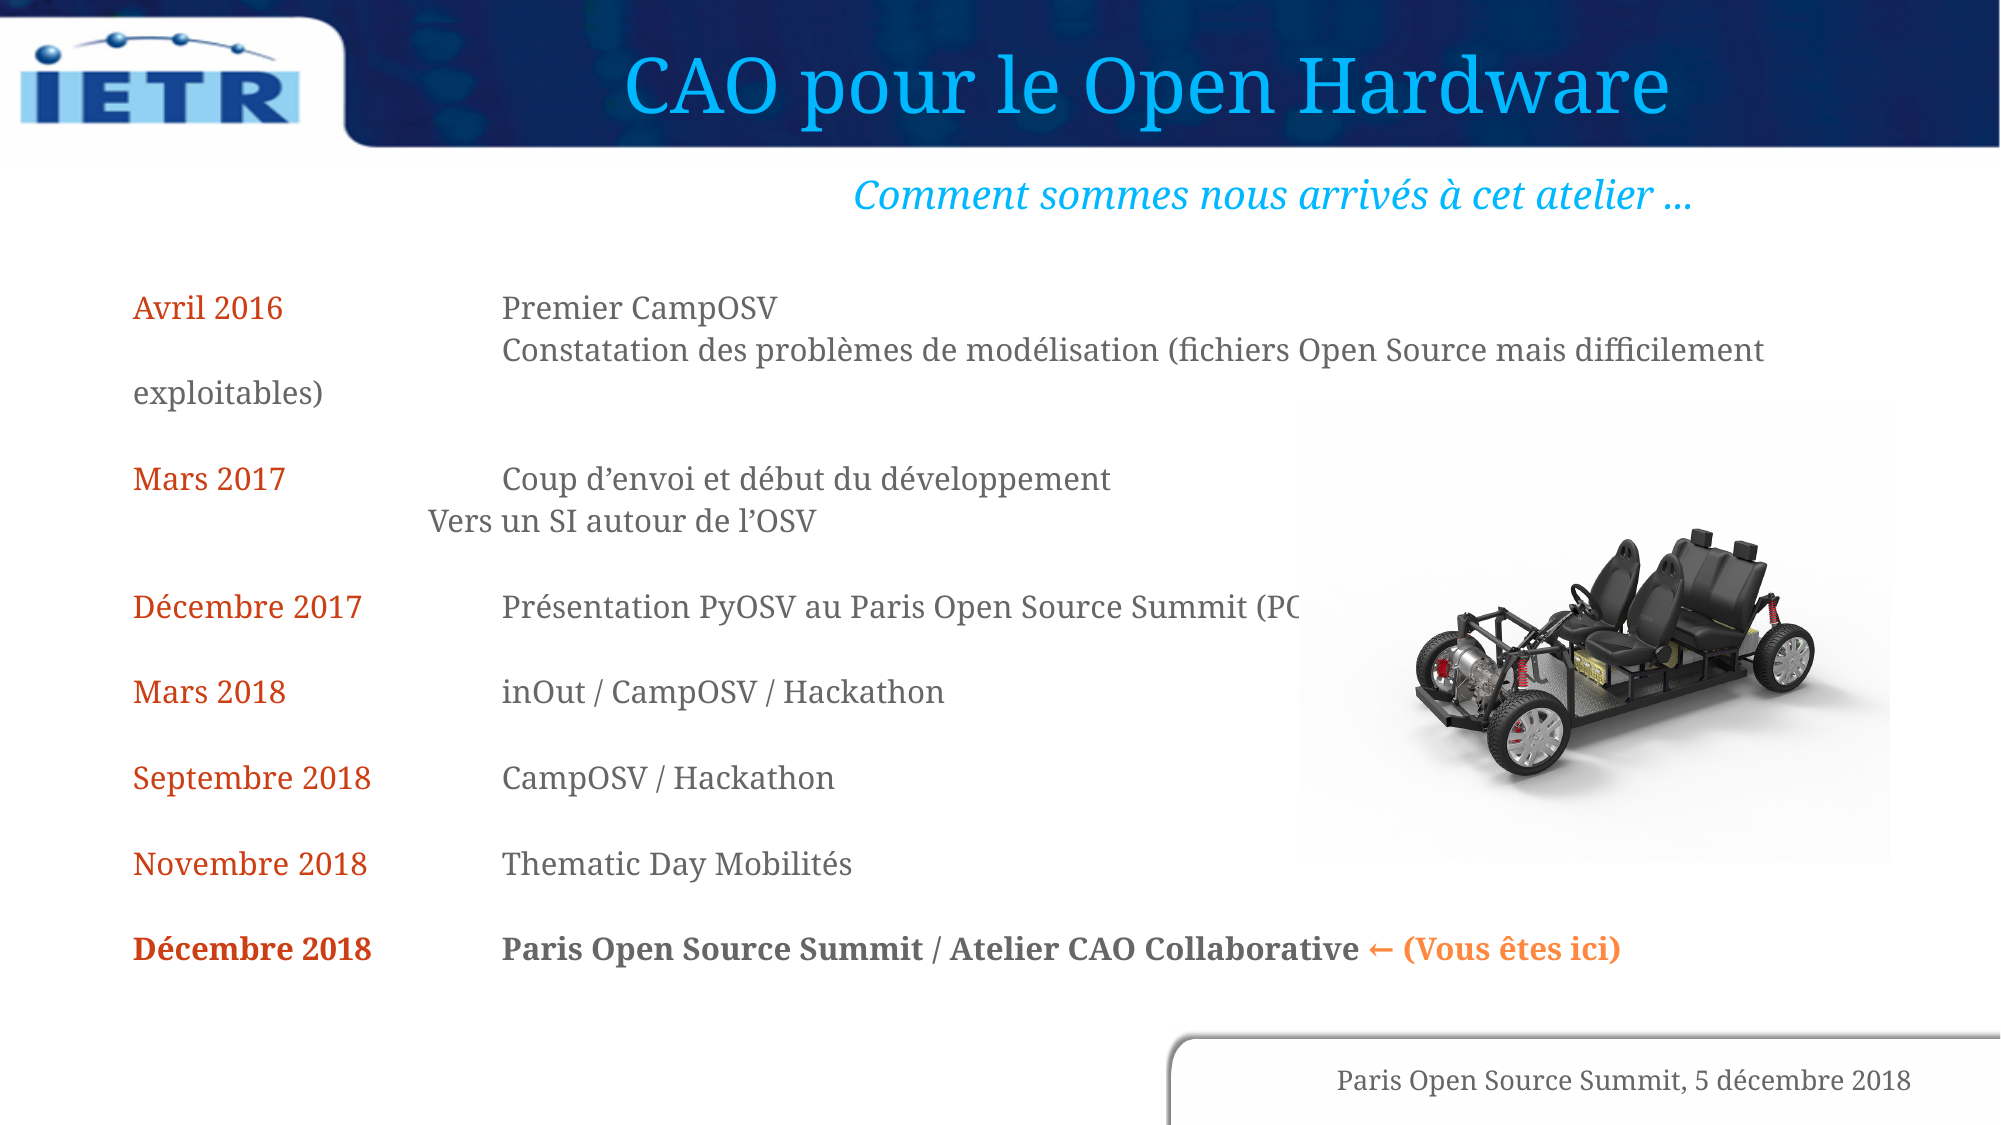

CAO pour le Open Hardware
Comment sommes nous arrivés à cet atelier ...
Avril 2016			Premier CampOSV
 			Constatation des problèmes de modélisation (fichiers Open Source mais difficilement exploitables)
Mars 2017			Coup d’envoi et début du développement
 		Vers un SI autour de l’OSV
Décembre 2017		Présentation PyOSV au Paris Open Source Summit (POSS)
Mars 2018			inOut / CampOSV / Hackathon
Septembre 2018		CampOSV / Hackathon
Novembre 2018		Thematic Day Mobilités
Décembre 2018		Paris Open Source Summit / Atelier CAO Collaborative ← (Vous êtes ici)
Paris Open Source Summit, 5 décembre 2018